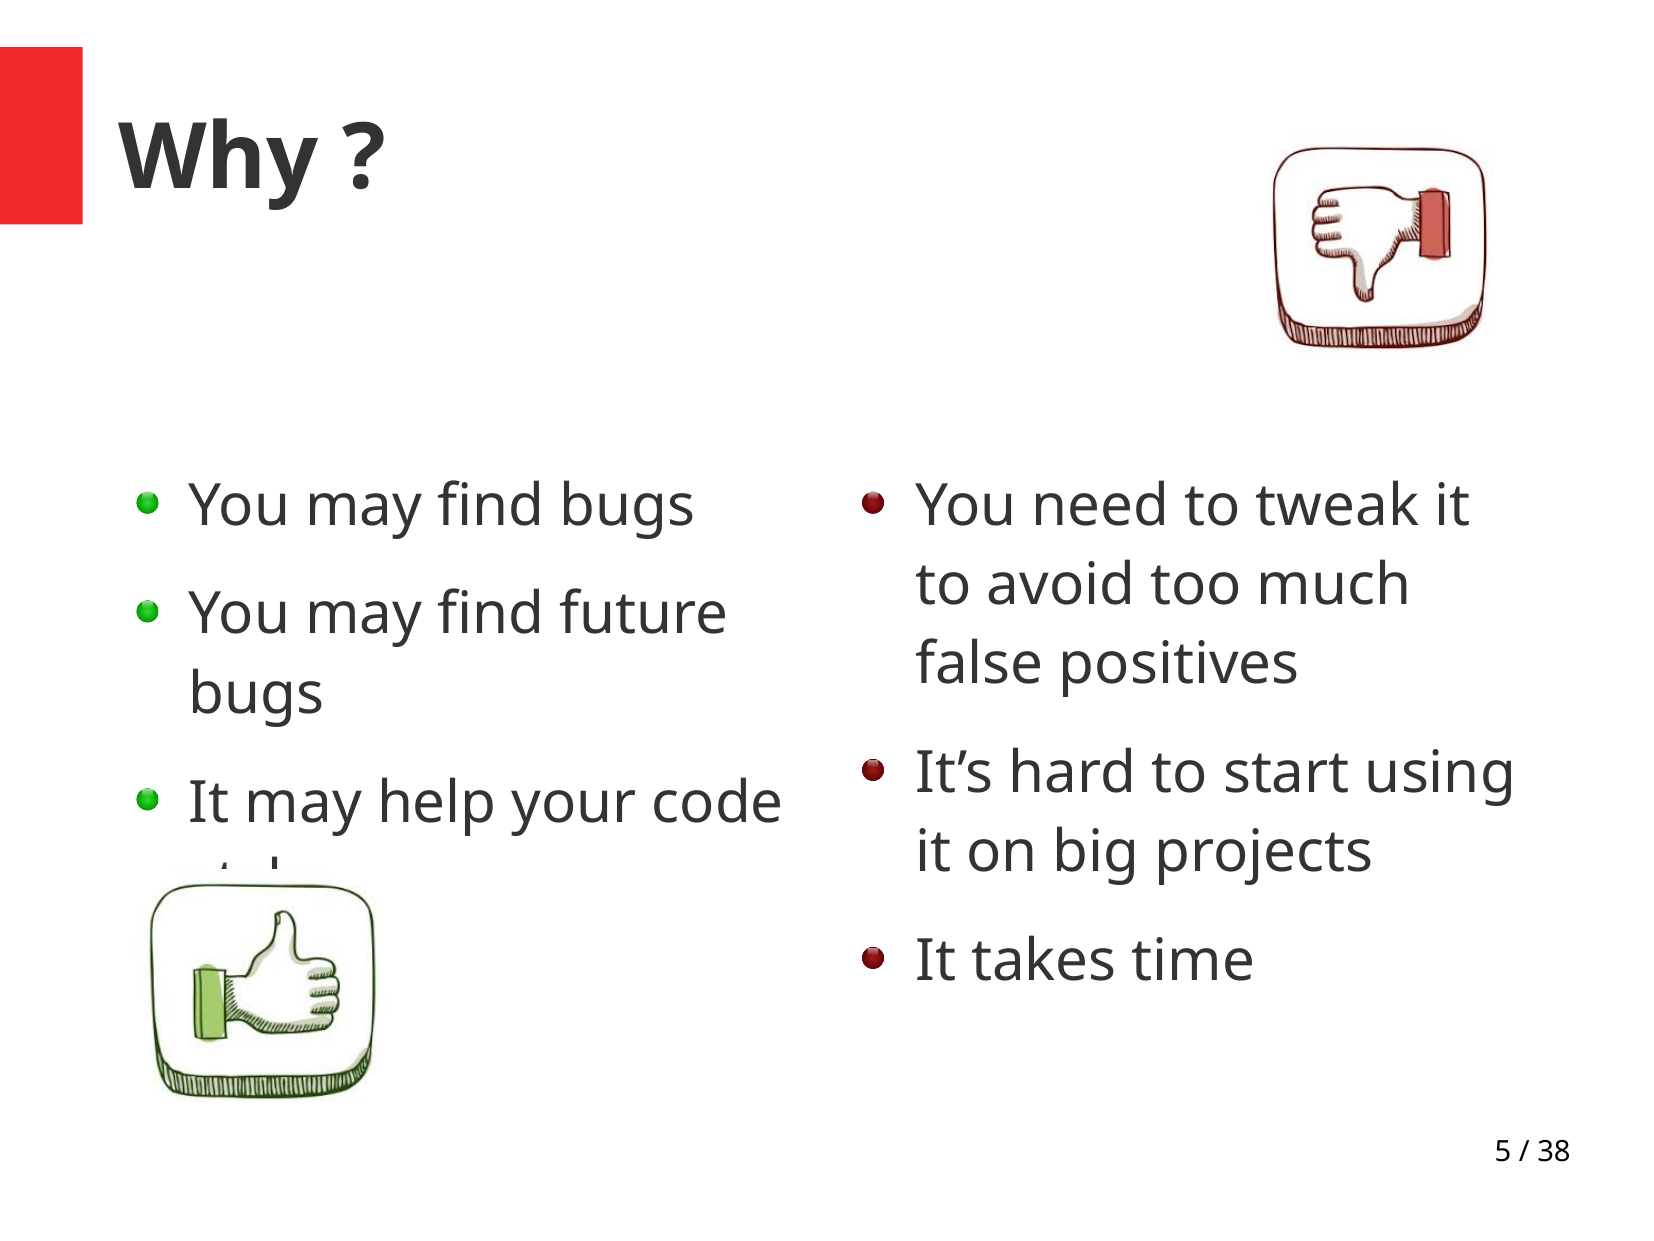

# Why ?
You may find bugs
You may find future bugs
It may help your code style
You need to tweak it to avoid too much false positives
It’s hard to start using it on big projects
It takes time
5